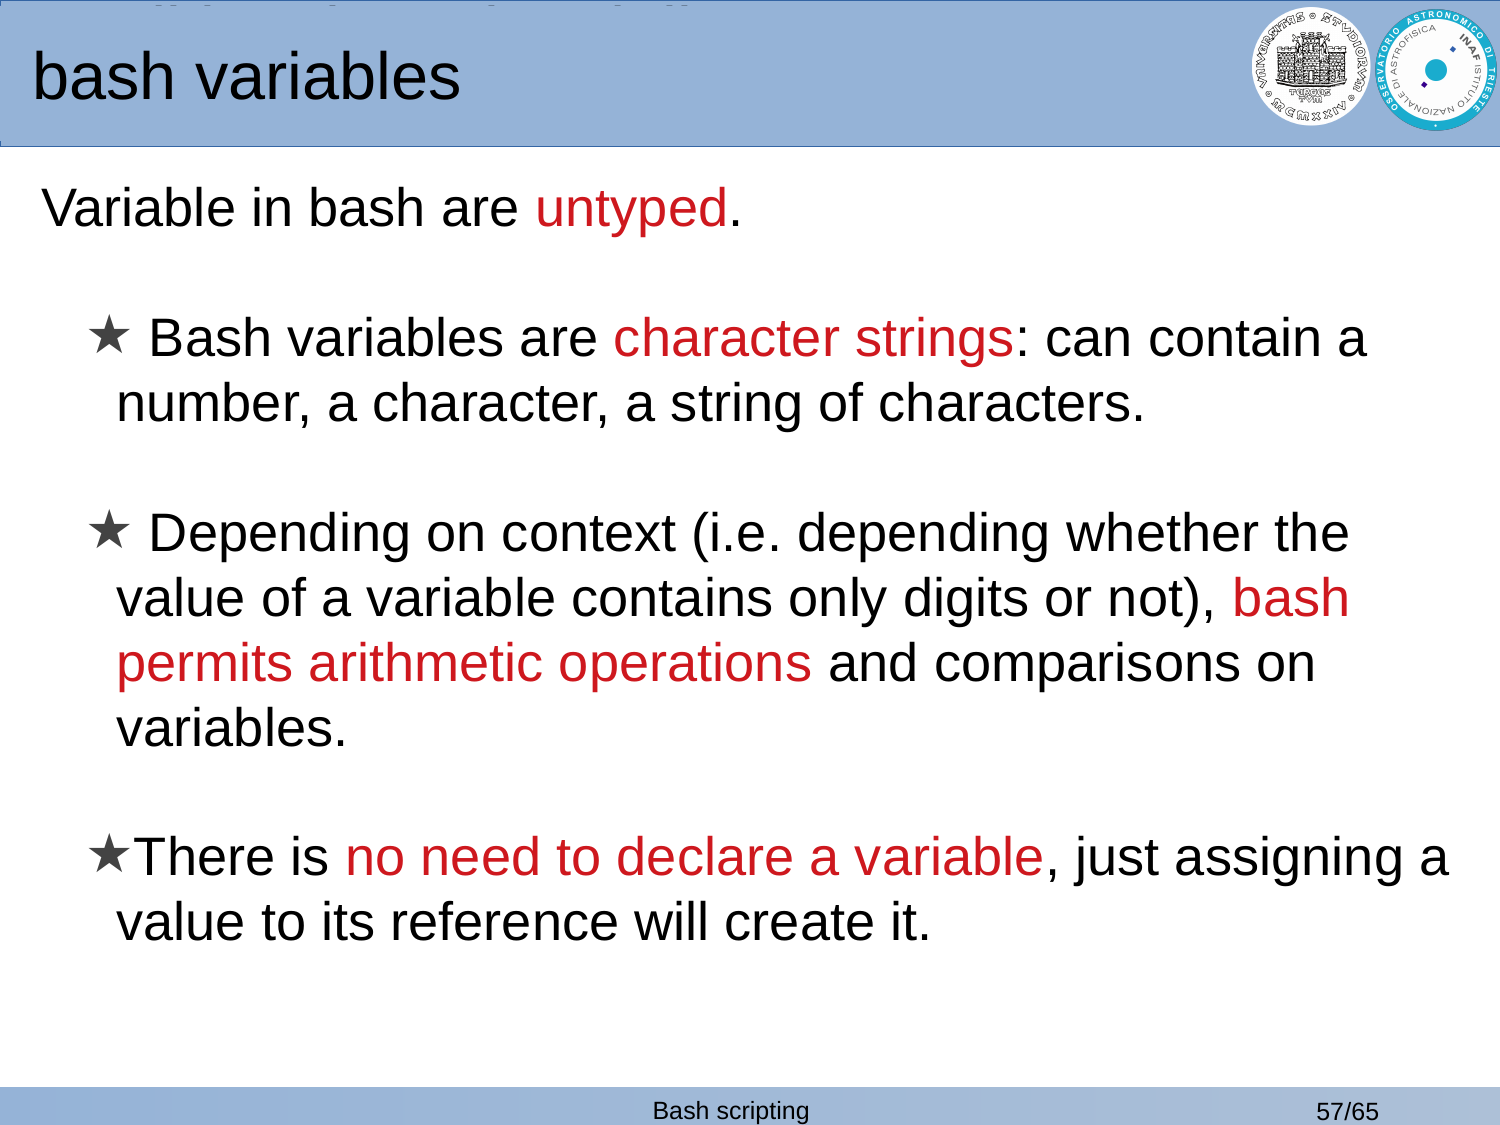

Traditional service delivery
bash variables
# Variable in bash are untyped.
 Bash variables are character strings: can contain a number, a character, a string of characters.
 Depending on context (i.e. depending whether the value of a variable contains only digits or not), bash permits arithmetic operations and comparisons on variables.
There is no need to declare a variable, just assigning a value to its reference will create it.